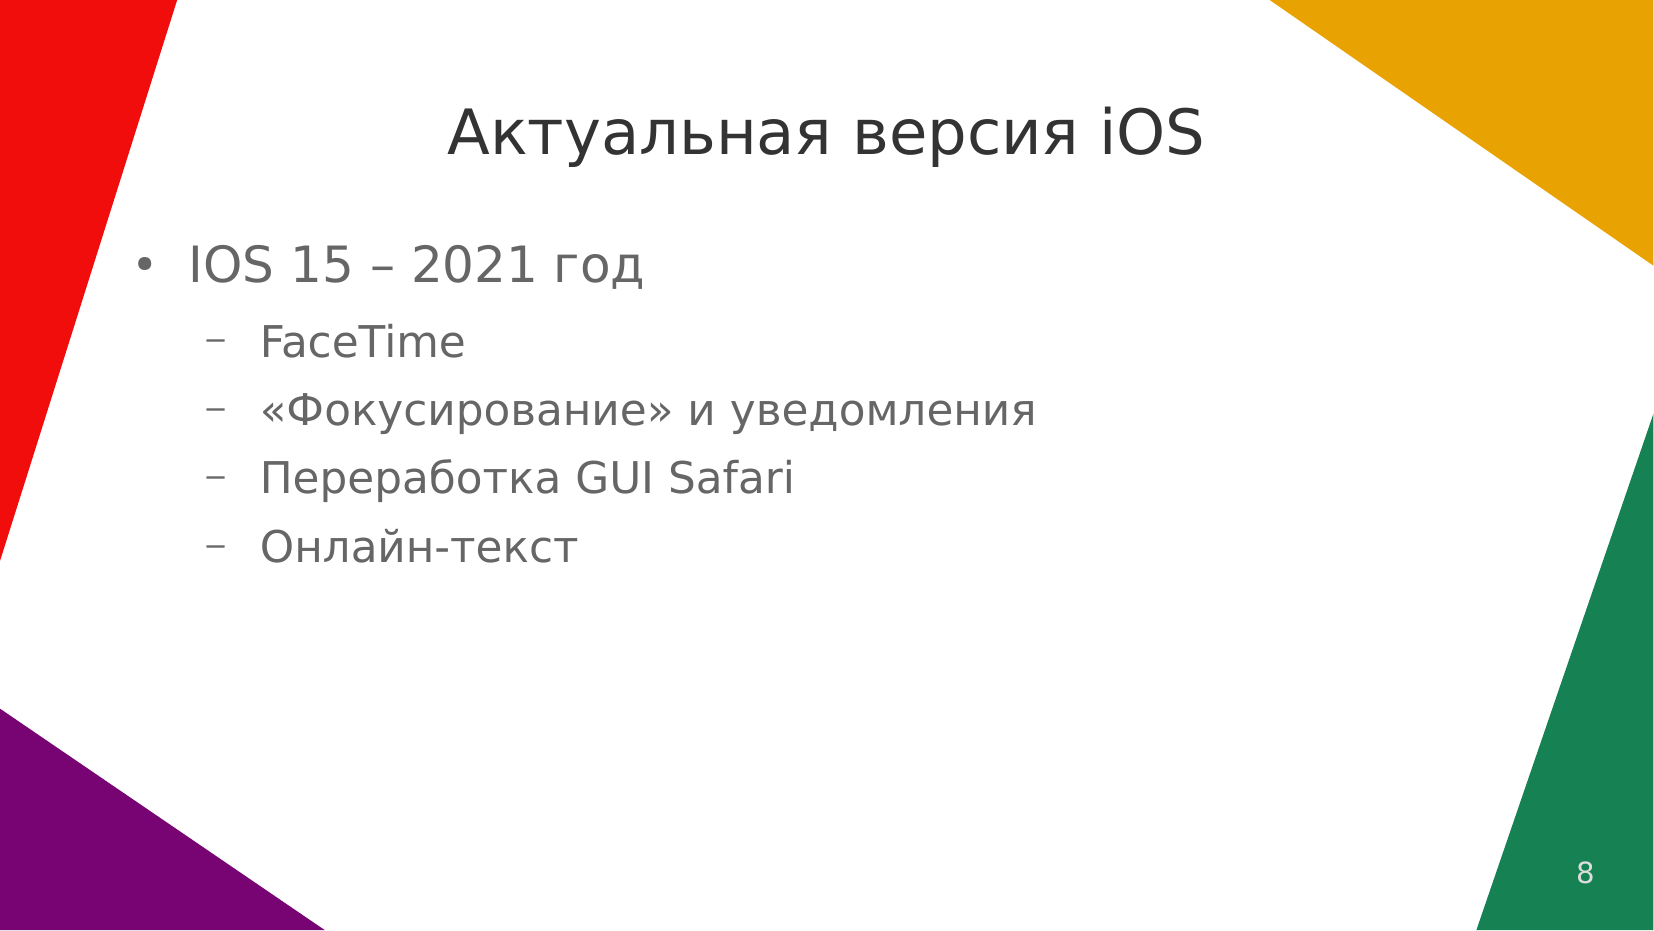

# Актуальная версия iOS
IOS 15 – 2021 год
FaceTime
«Фокусирование» и уведомления
Переработка GUI Safari
Онлайн-текст
8